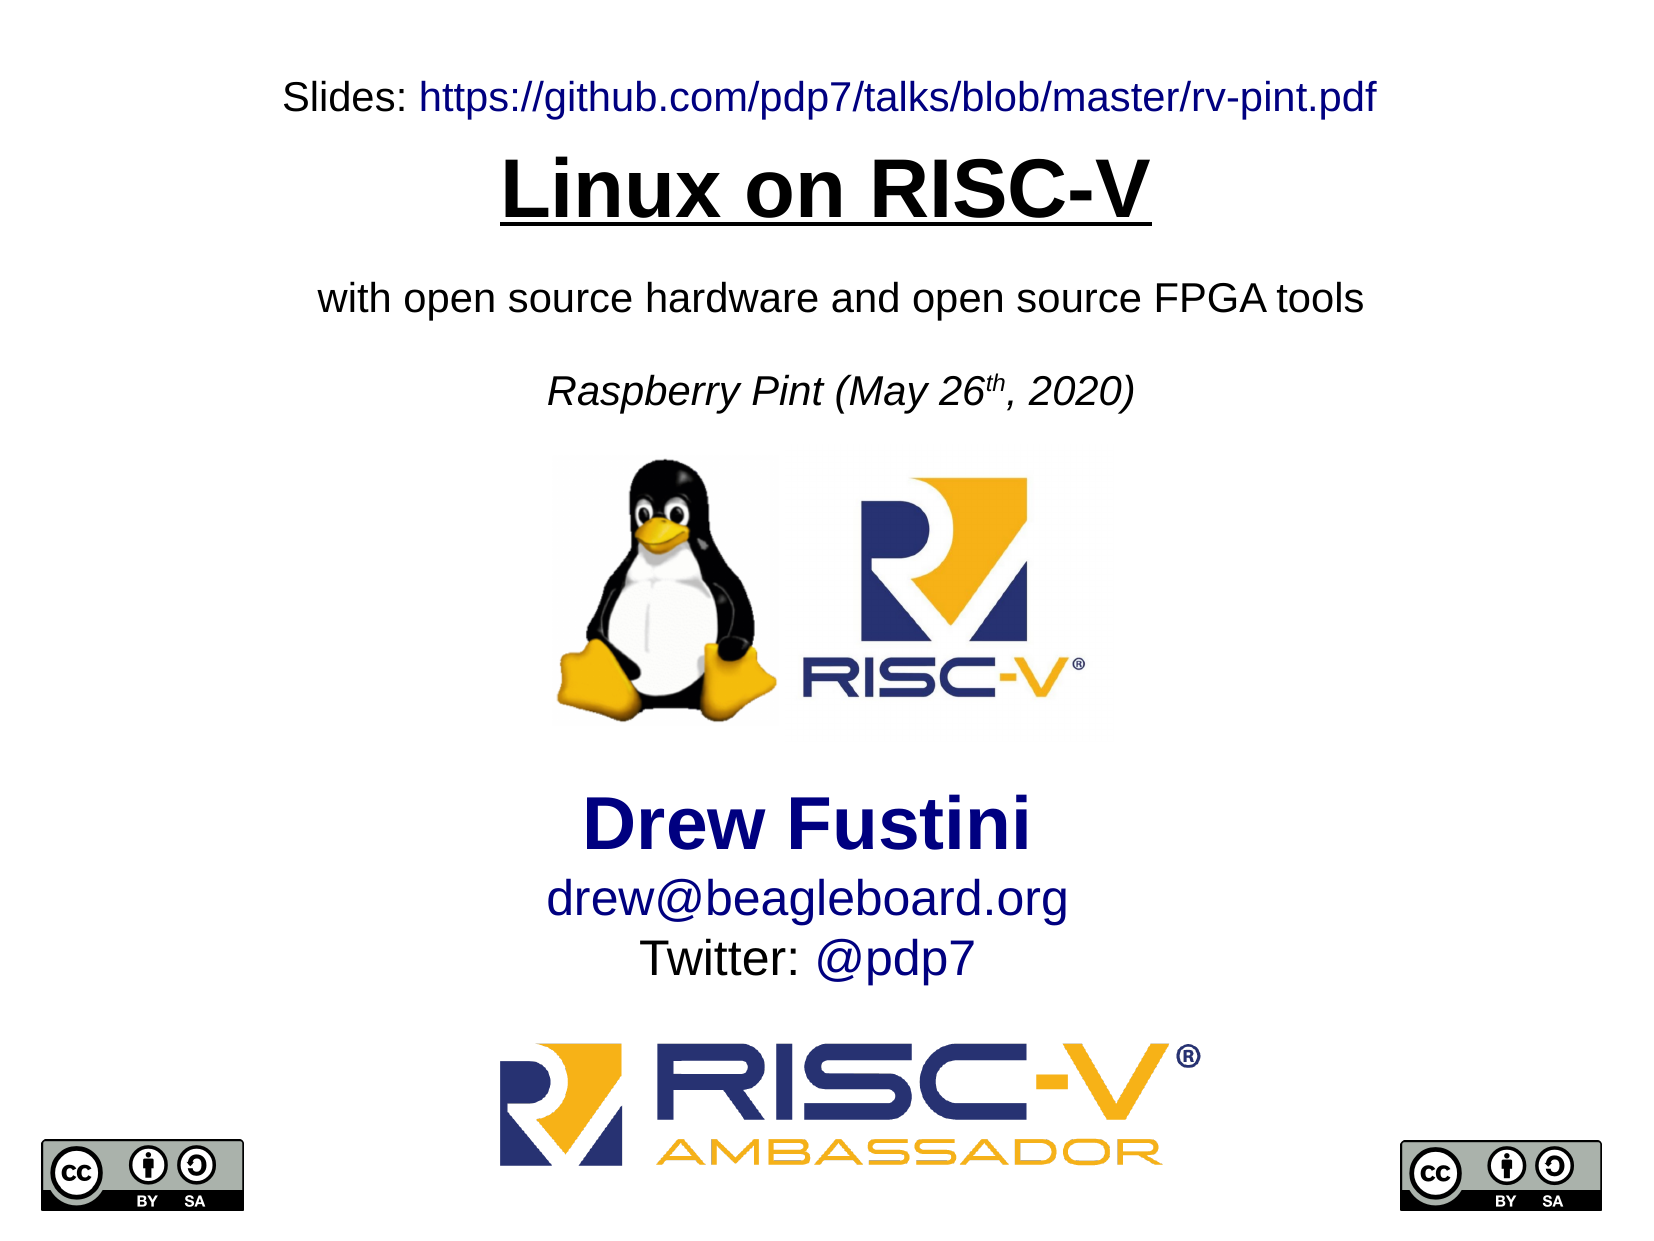

Drew Fustini
drew@beagleboard.org
Twitter: @pdp7
Slides: https://github.com/pdp7/talks/blob/master/rv-pint.pdf
Linux on RISC-V
with open source hardware and open source FPGA tools
Raspberry Pint (May 26th, 2020)